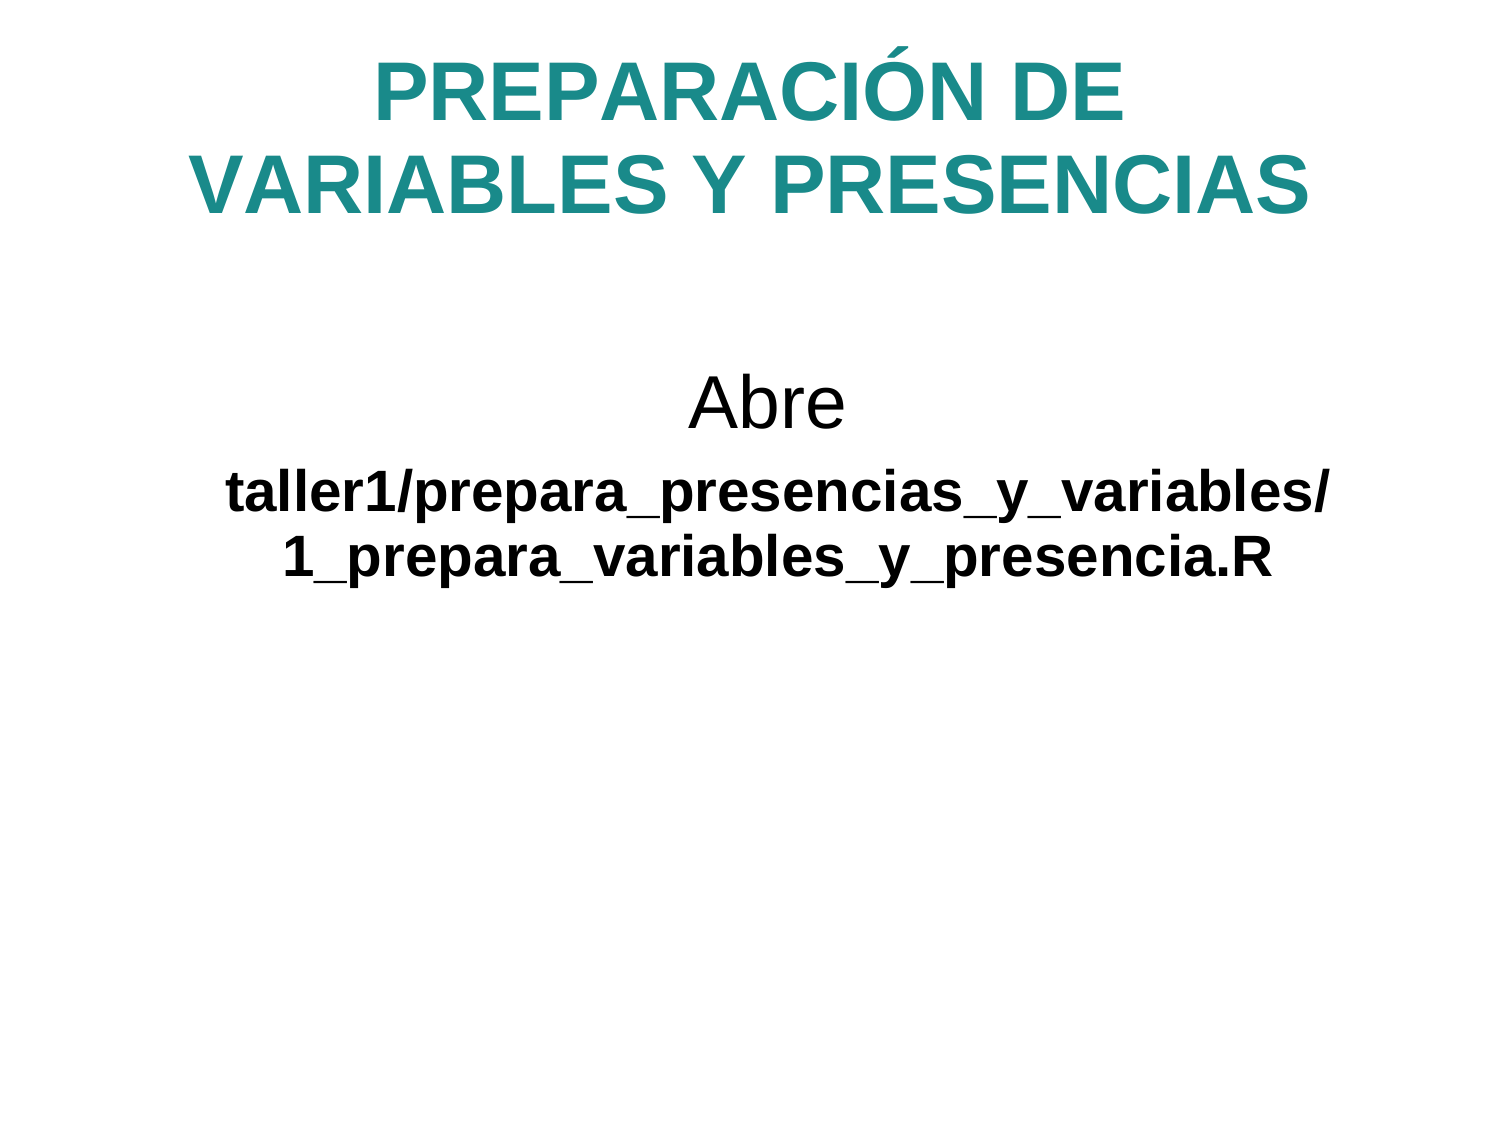

# PREPARACIÓN DE VARIABLES Y PRESENCIAS
Abre
taller1/prepara_presencias_y_variables/1_prepara_variables_y_presencia.R